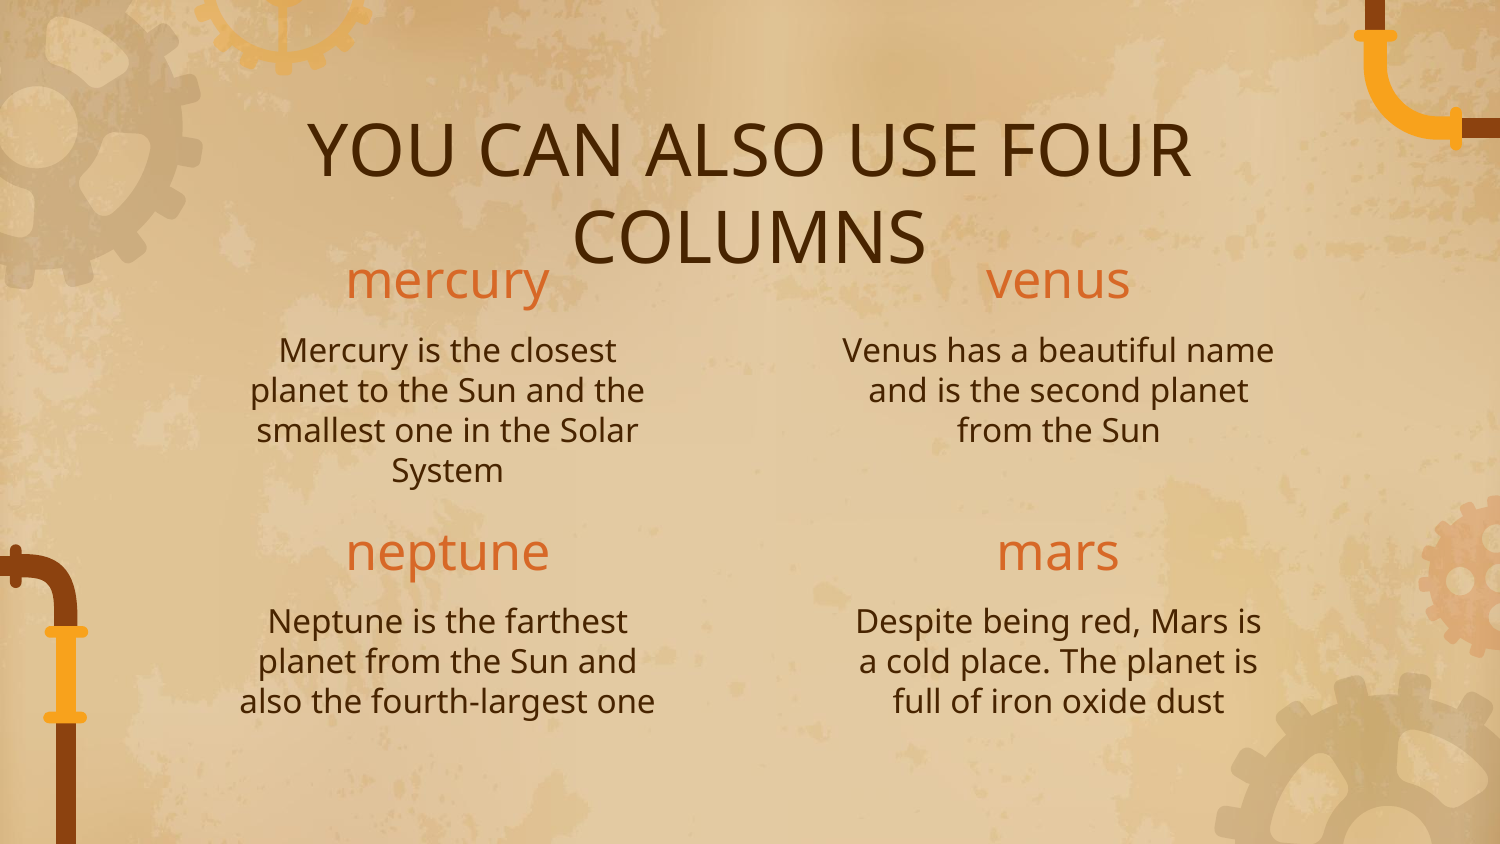

YOU CAN ALSO USE FOUR COLUMNS
# mercury
venus
Mercury is the closest planet to the Sun and the smallest one in the Solar System
Venus has a beautiful name and is the second planet from the Sun
neptune
mars
Neptune is the farthest planet from the Sun and also the fourth-largest one
Despite being red, Mars is a cold place. The planet is full of iron oxide dust